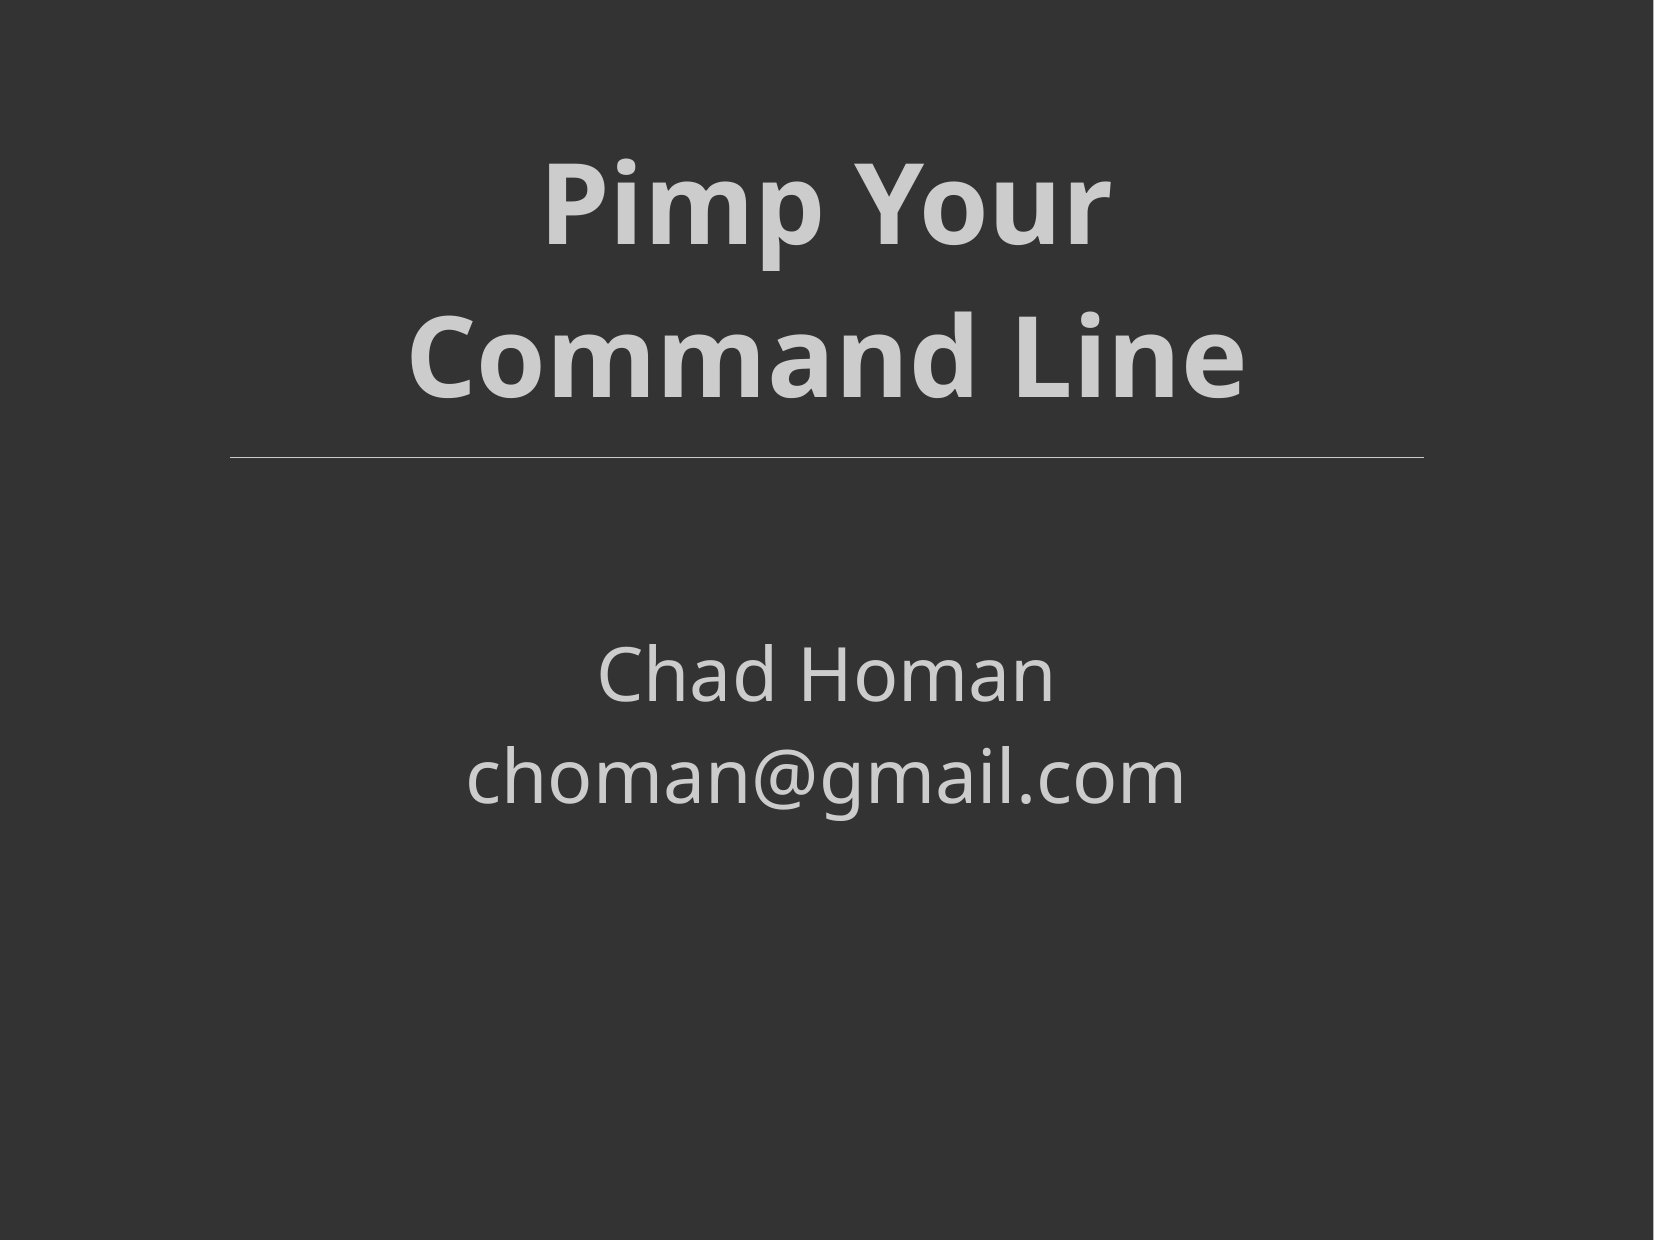

# Pimp Your Command Line
Chad Homan
choman@gmail.com